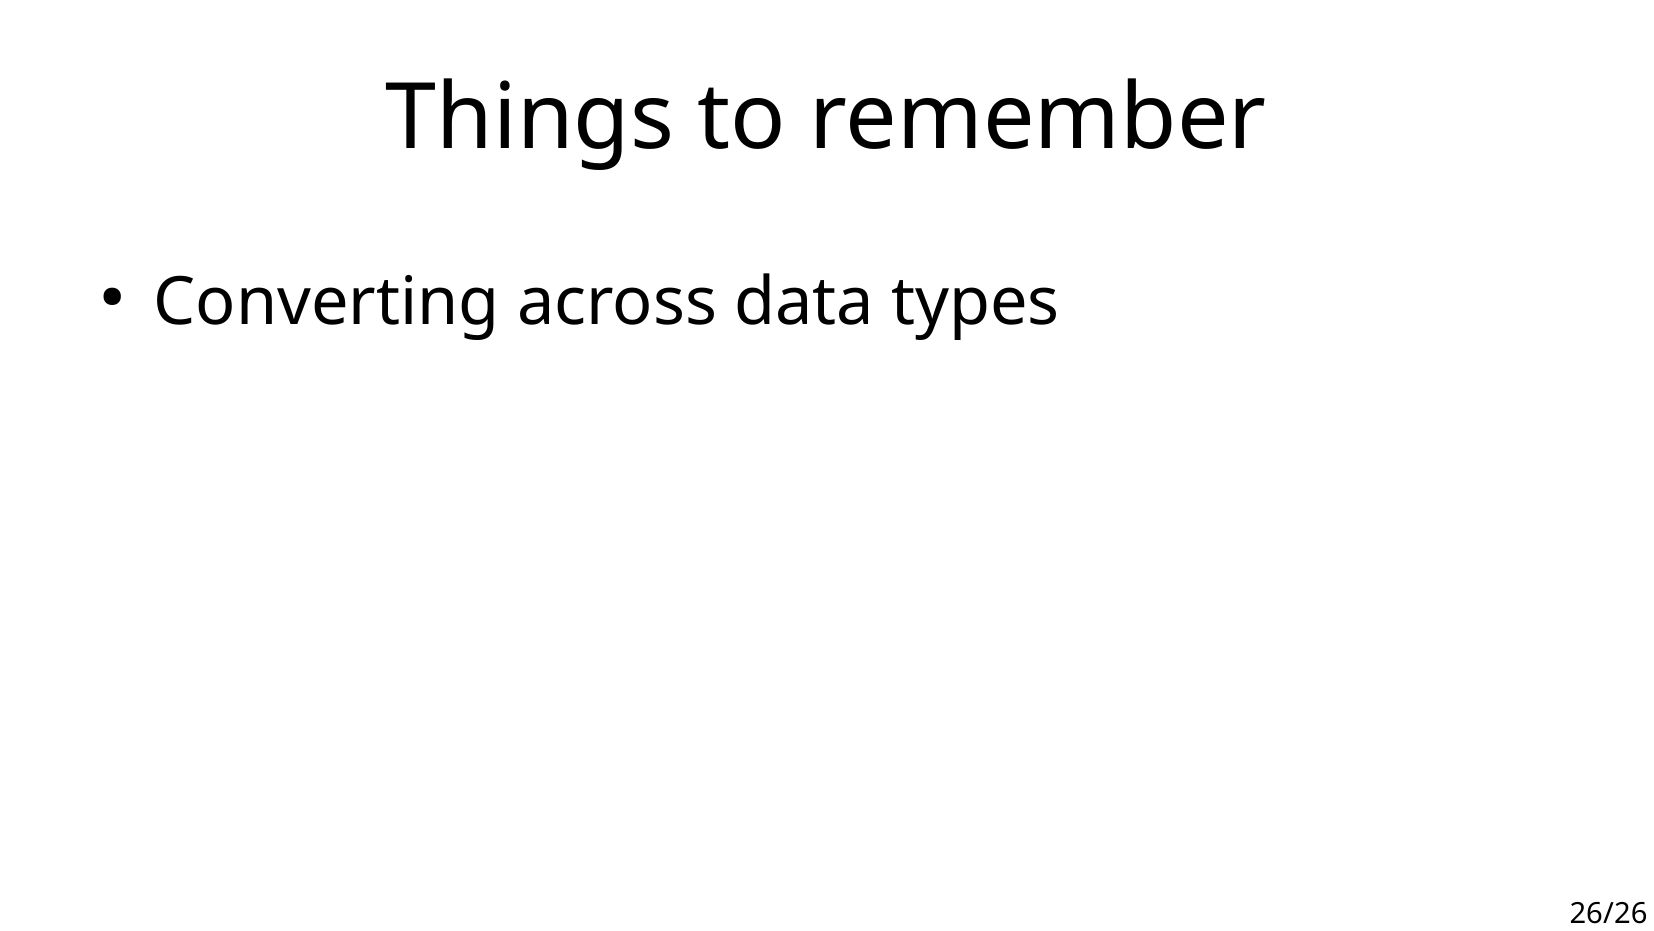

# Things to remember
Converting across data types
26